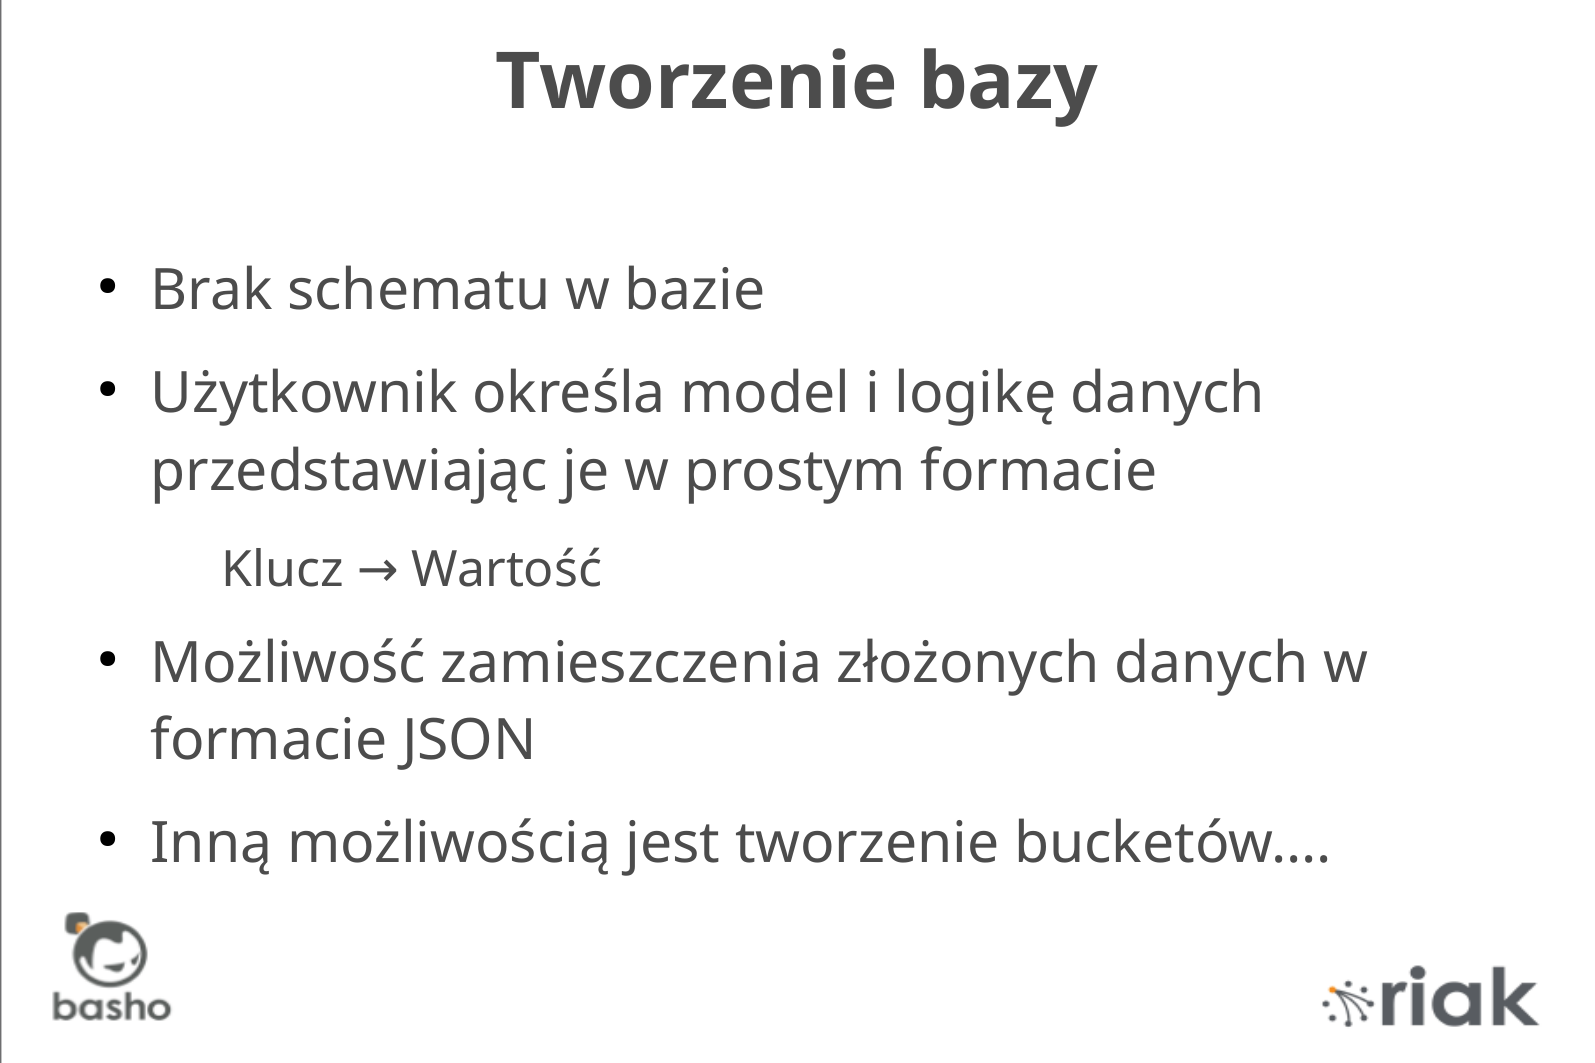

# Tworzenie bazy
Brak schematu w bazie
Użytkownik określa model i logikę danych przedstawiając je w prostym formacie
Klucz → Wartość
Możliwość zamieszczenia złożonych danych w formacie JSON
Inną możliwością jest tworzenie bucketów....
20